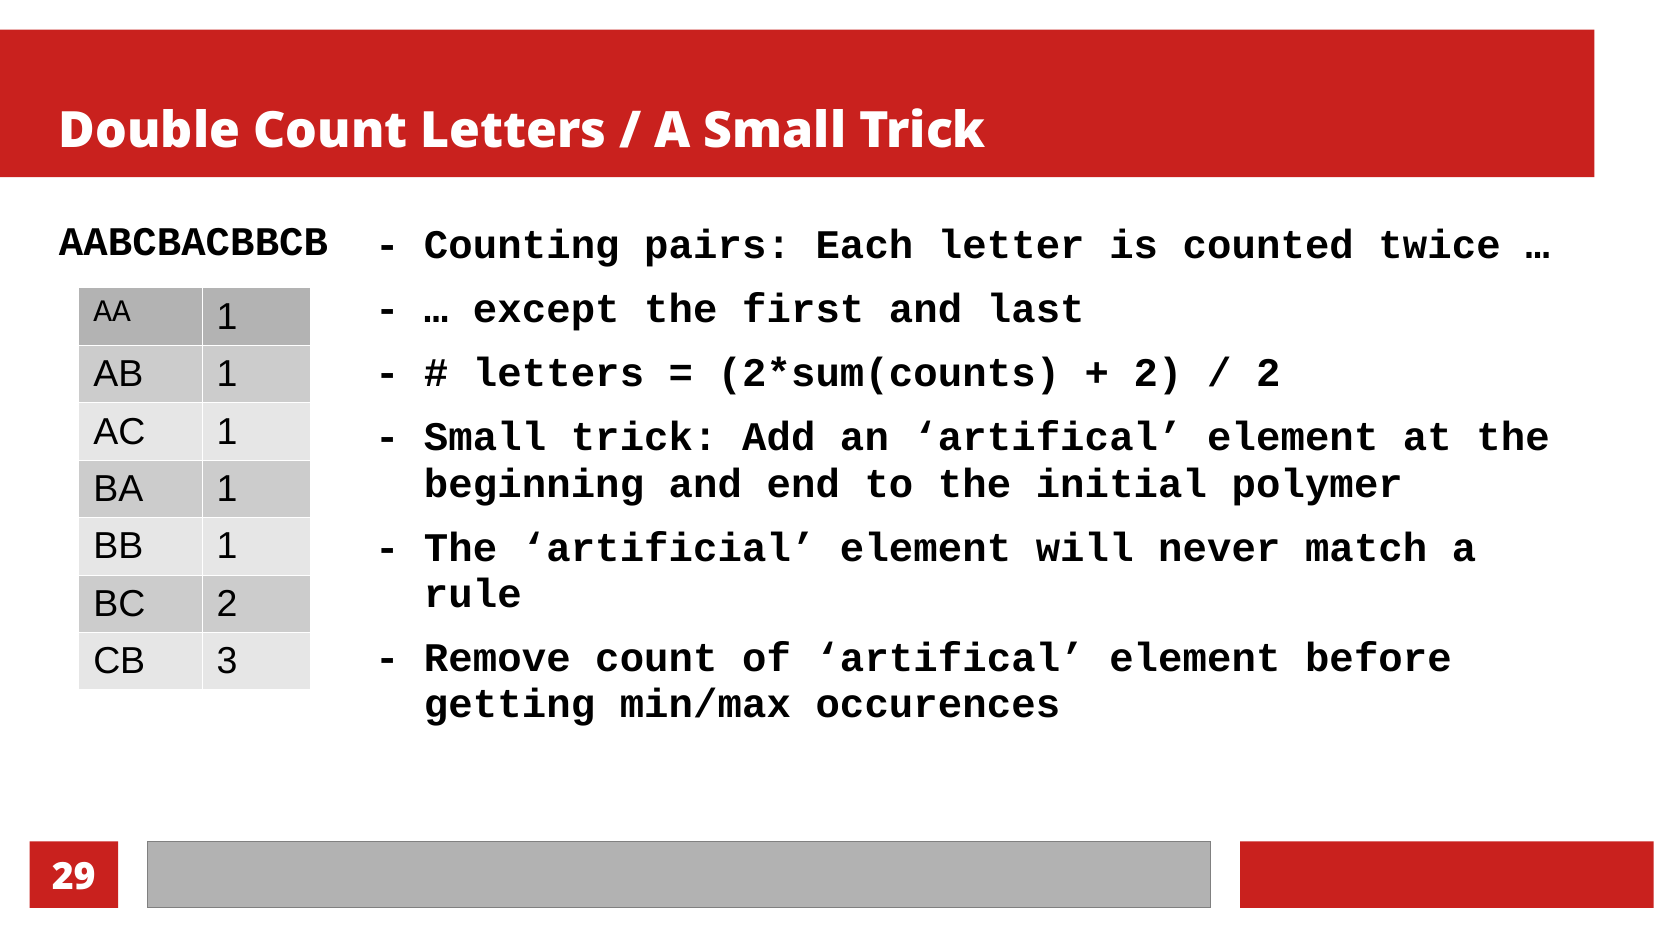

# Double Count Letters / A Small Trick
AABCBACBBCB
- Counting pairs: Each letter is counted twice …
- … except the first and last
- # letters = (2*sum(counts) + 2) / 2
- Small trick: Add an ‘artifical’ element at the beginning and end to the initial polymer
- The ‘artificial’ element will never match a rule
- Remove count of ‘artifical’ element before getting min/max occurences
| AA | 1 |
| --- | --- |
| AB | 1 |
| AC | 1 |
| BA | 1 |
| BB | 1 |
| BC | 2 |
| CB | 3 |
29